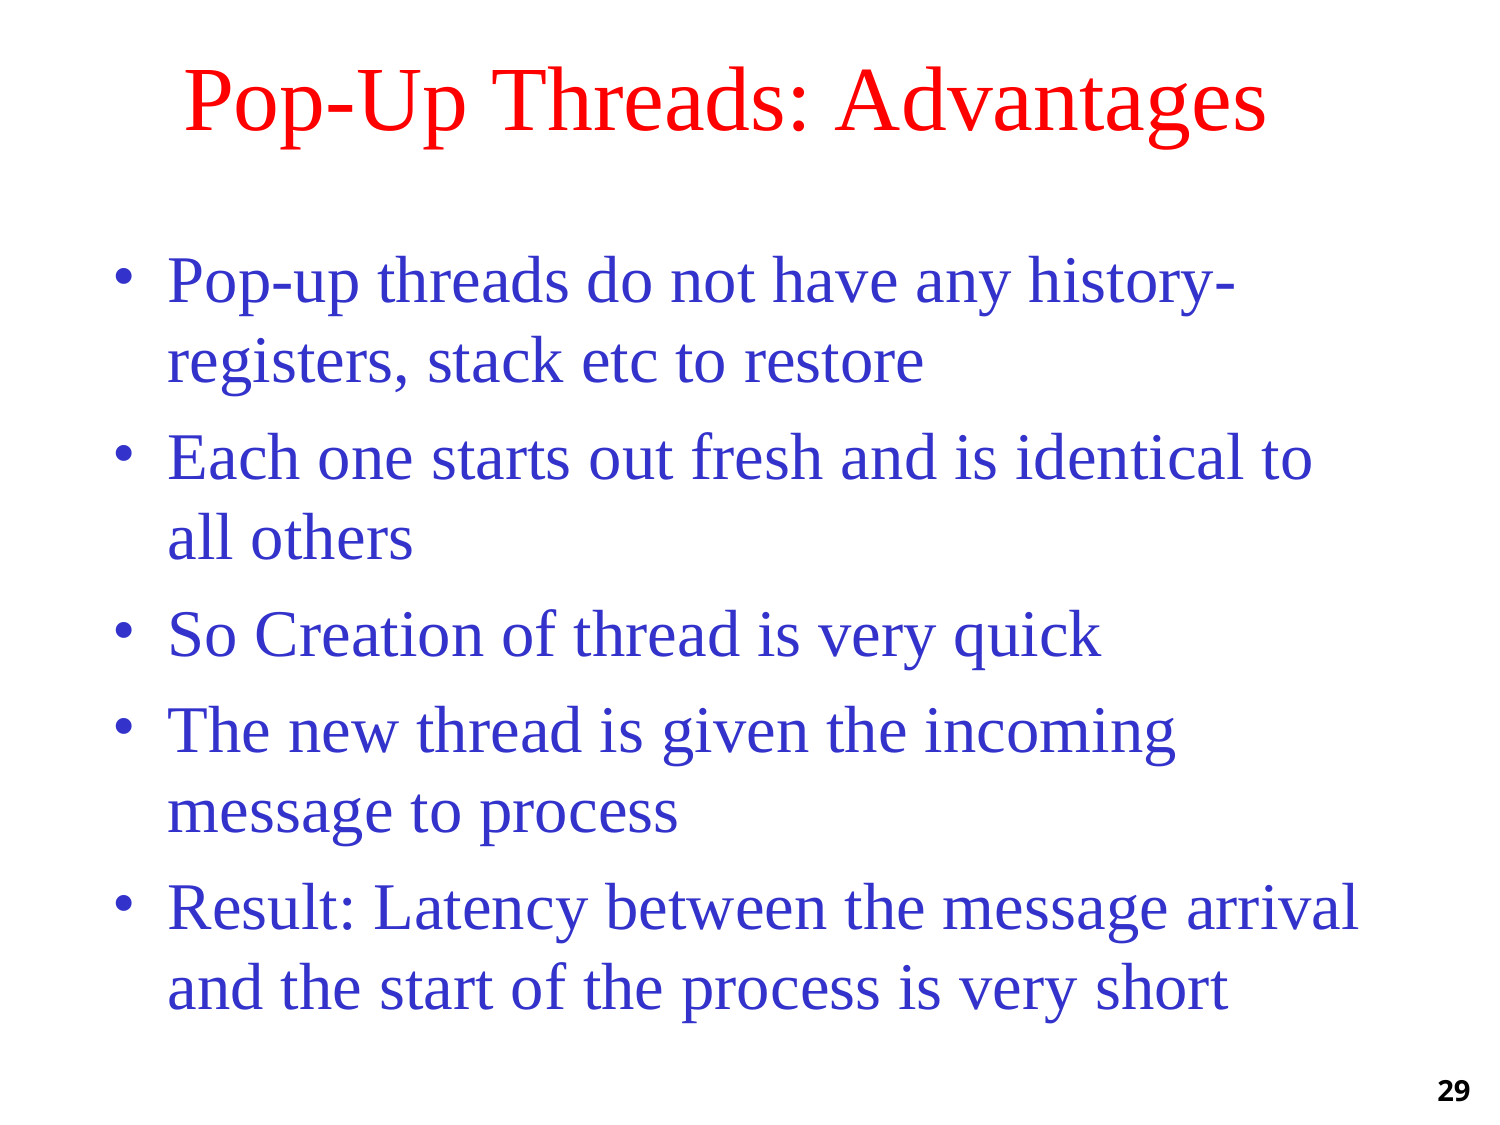

Pop-Up Threads: Advantages
Pop-up threads do not have any history- registers, stack etc to restore
Each one starts out fresh and is identical to all others
So Creation of thread is very quick
The new thread is given the incoming message to process
Result: Latency between the message arrival and the start of the process is very short